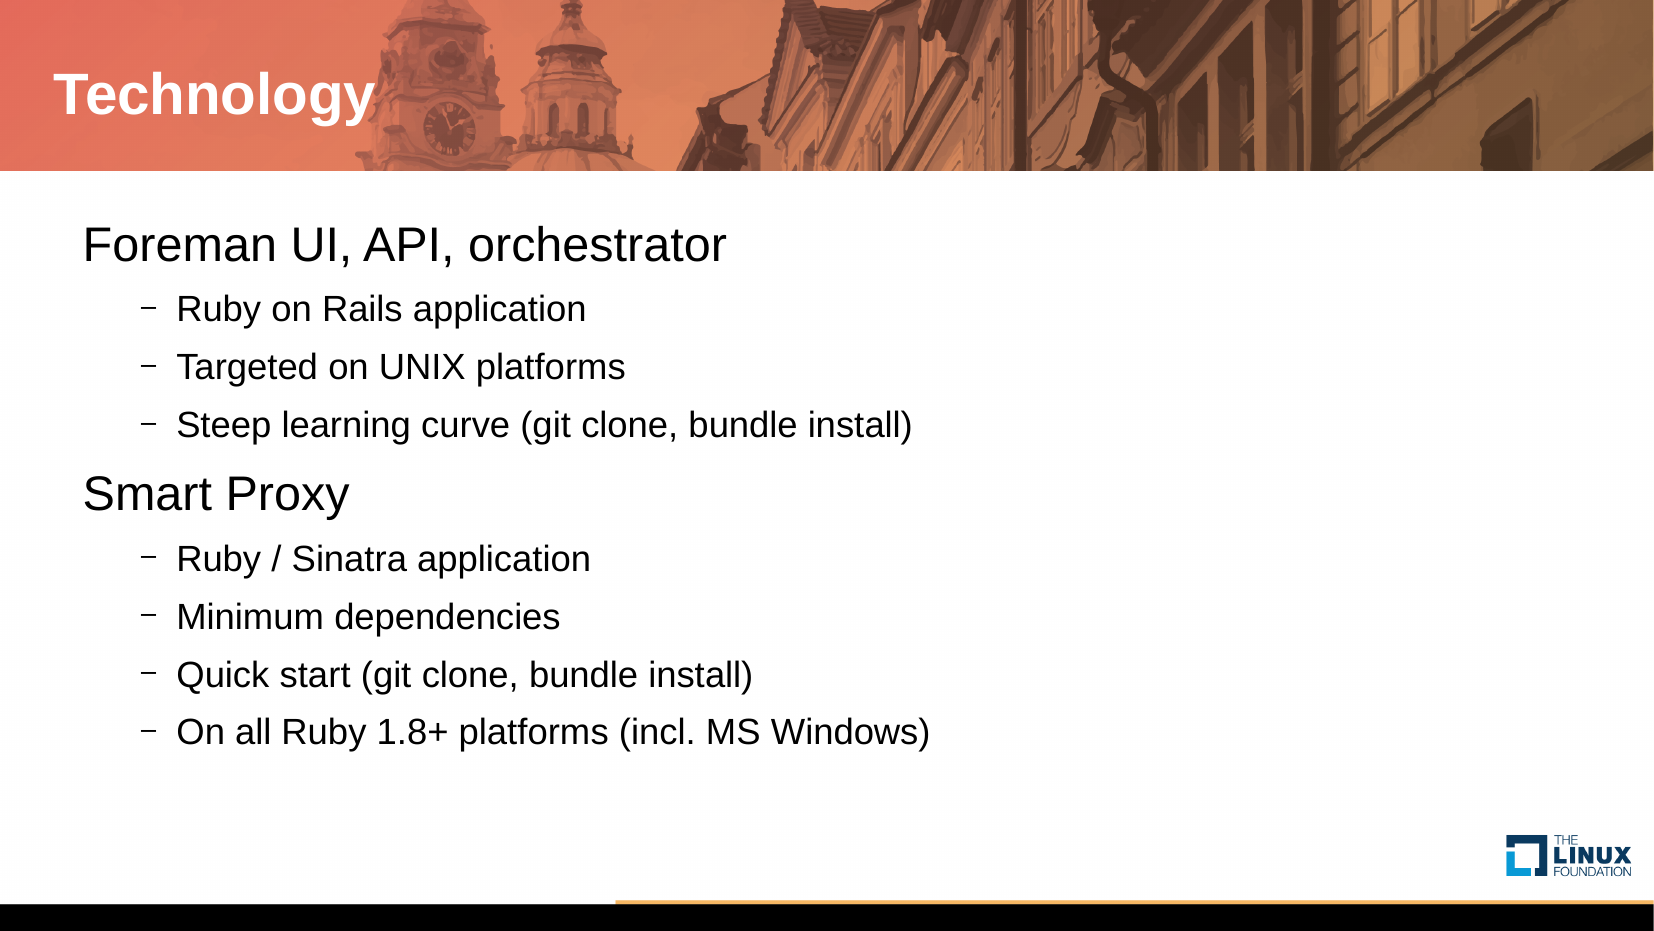

# Technology
Foreman UI, API, orchestrator
Ruby on Rails application
Targeted on UNIX platforms
Steep learning curve (git clone, bundle install)
Smart Proxy
Ruby / Sinatra application
Minimum dependencies
Quick start (git clone, bundle install)
On all Ruby 1.8+ platforms (incl. MS Windows)